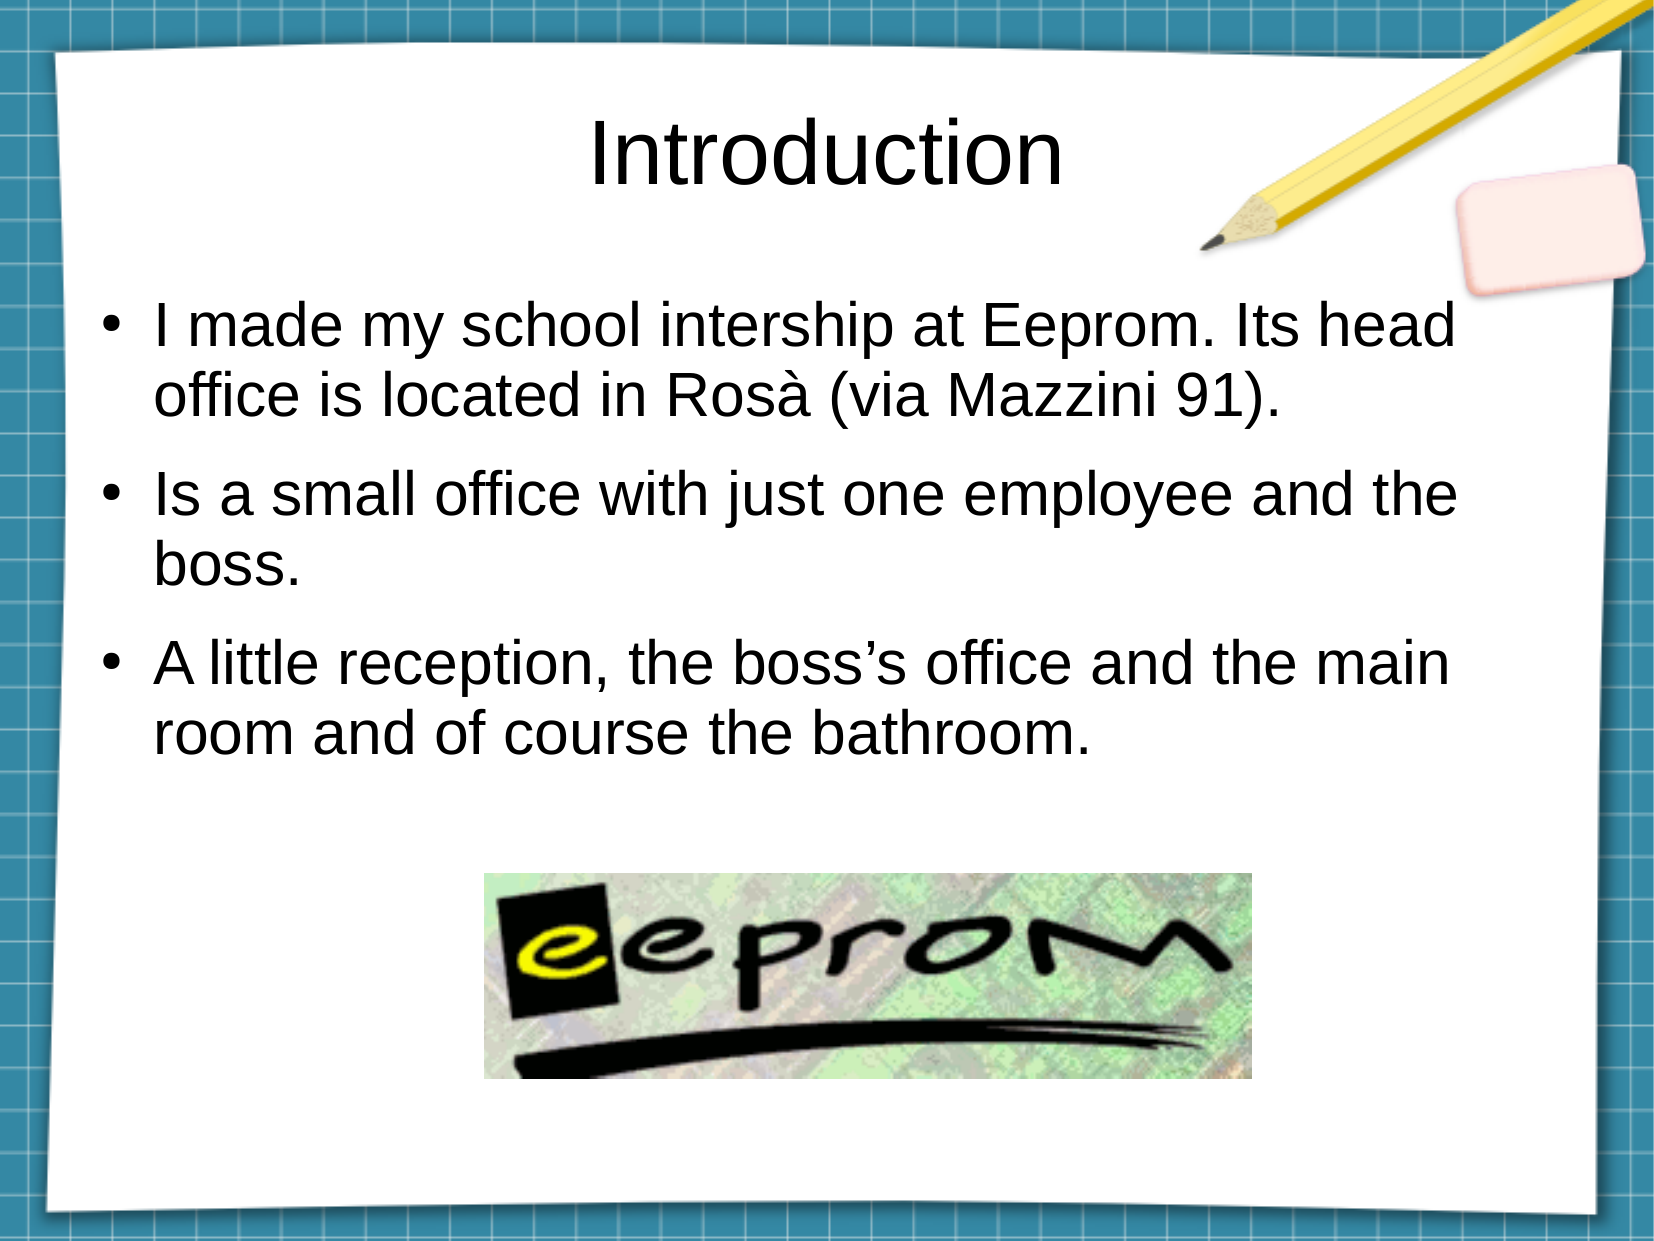

# Introduction
I made my school intership at Eeprom. Its head office is located in Rosà (via Mazzini 91).
Is a small office with just one employee and the boss.
A little reception, the boss’s office and the main room and of course the bathroom.